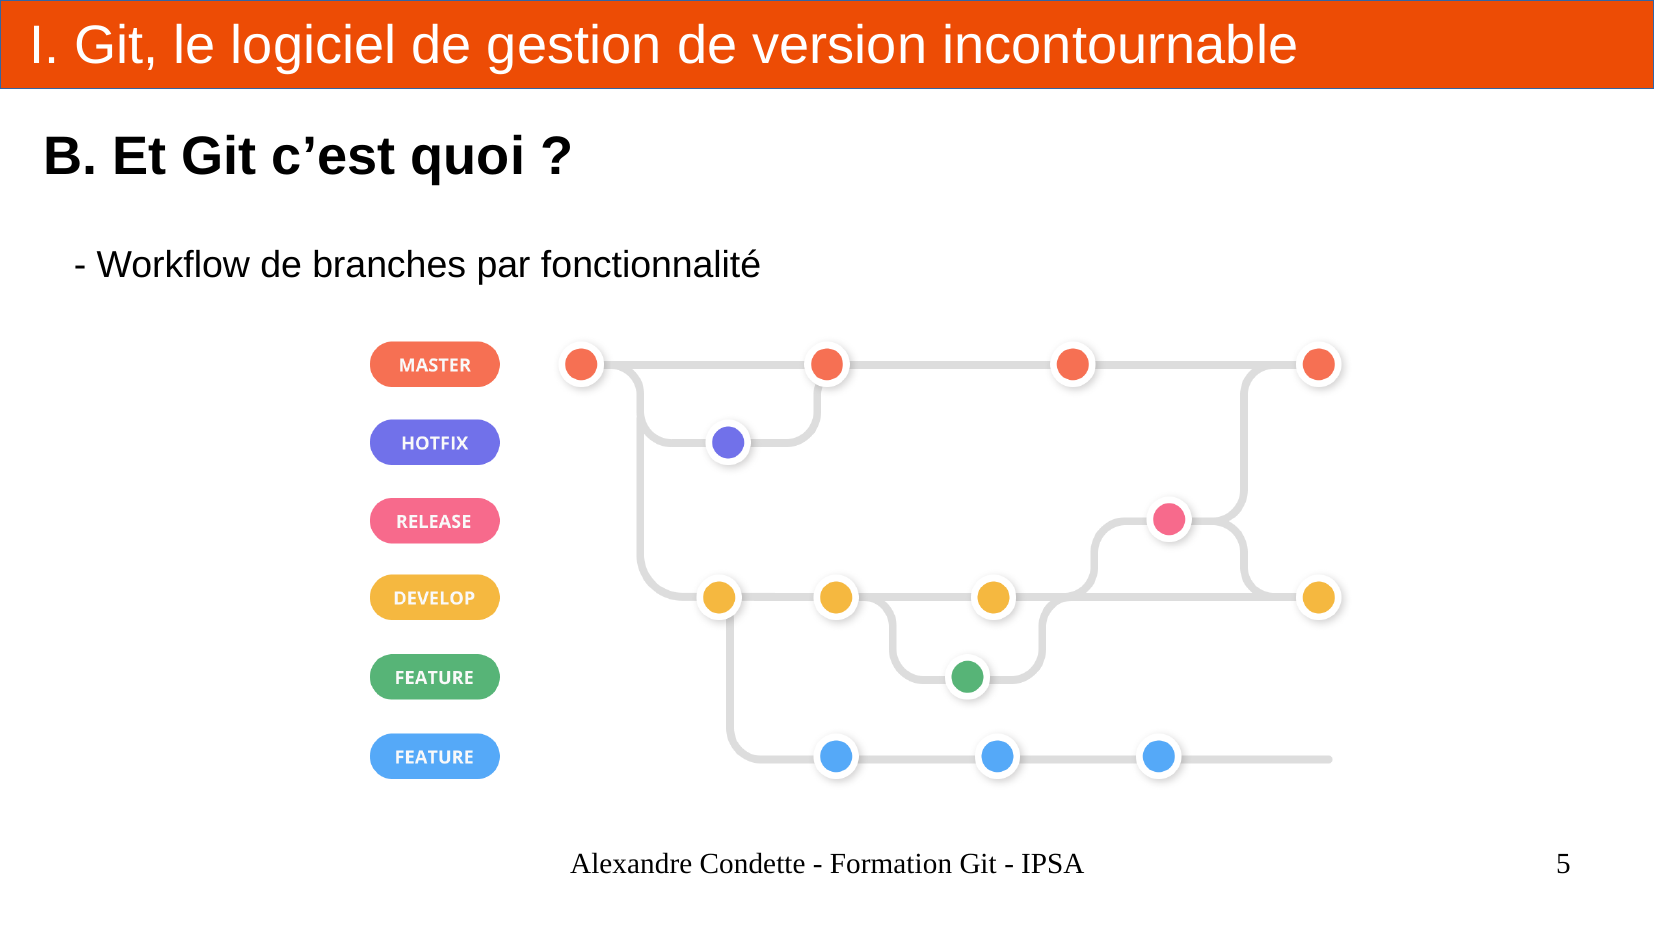

# I. Git, le logiciel de gestion de version incontournable
B. Et Git c’est quoi ?
- Workflow de branches par fonctionnalité
Alexandre Condette - Formation Git - IPSA
5